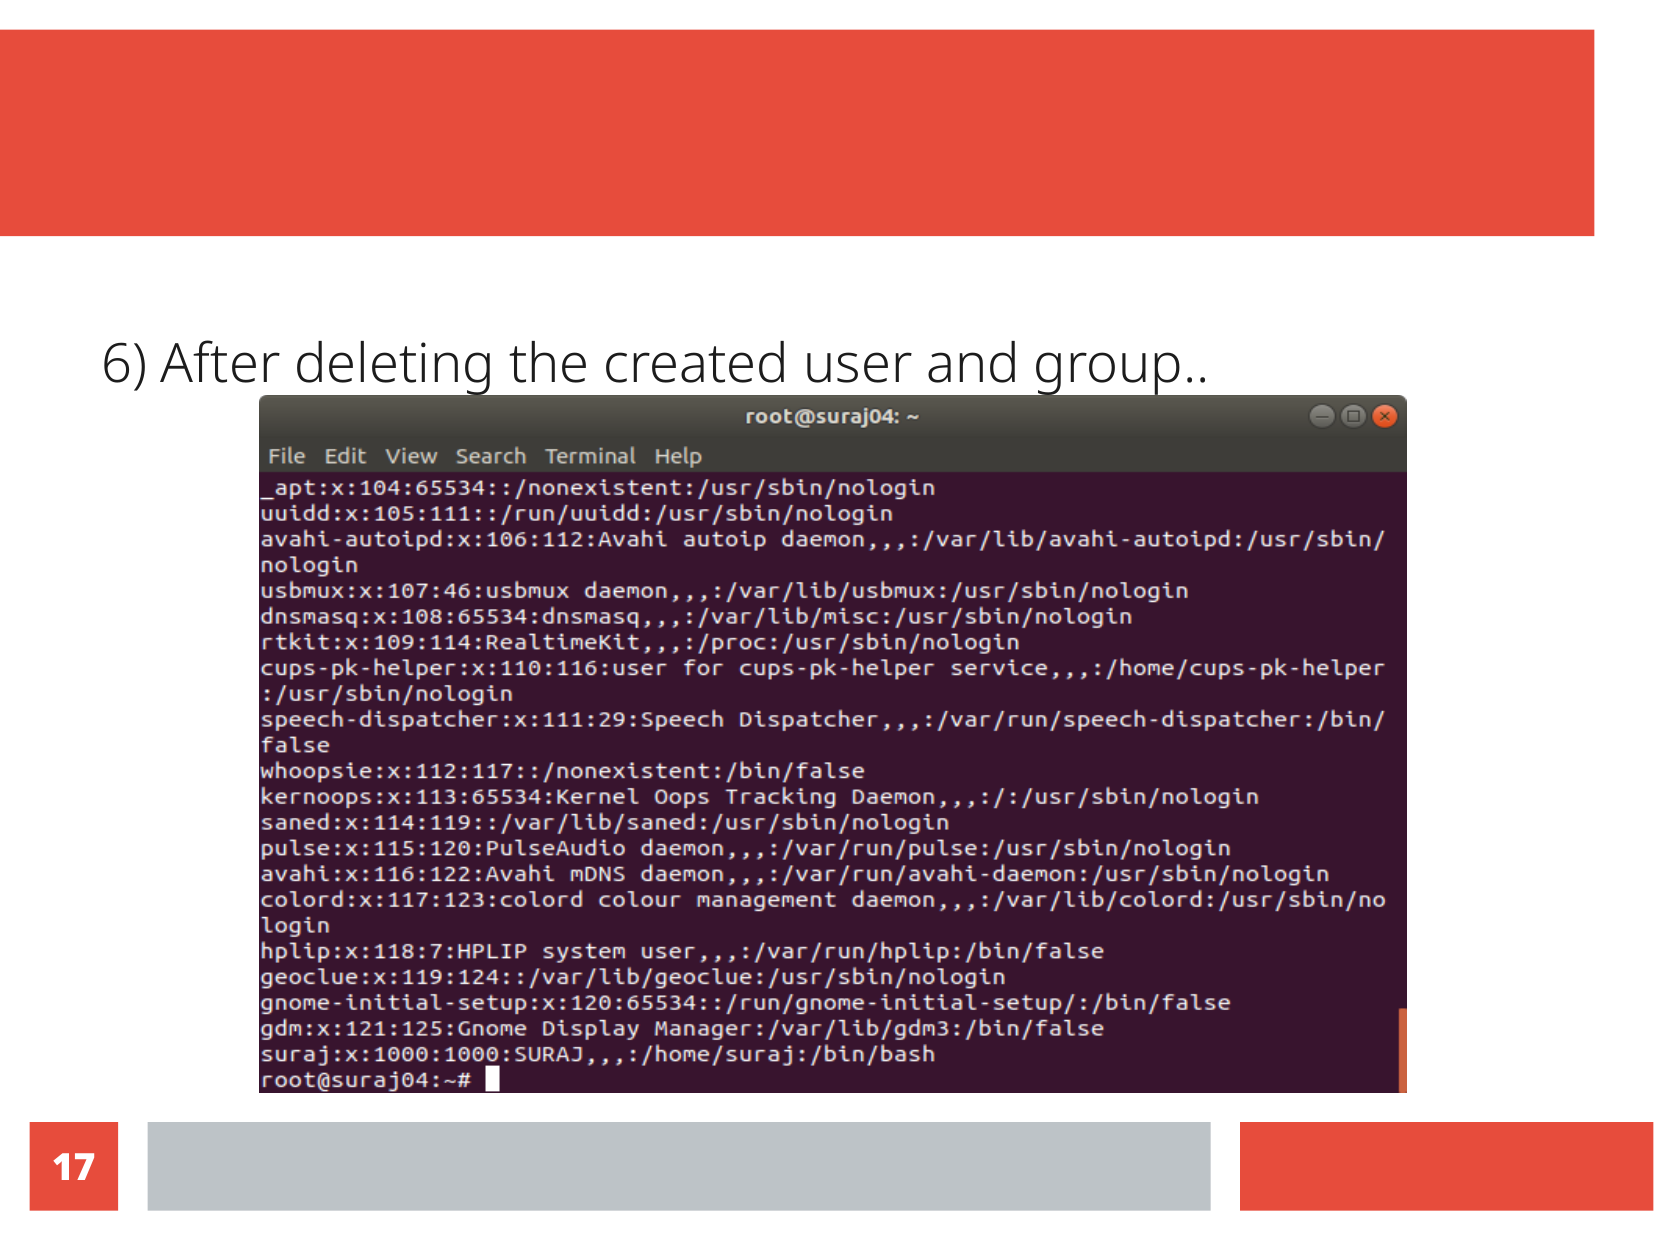

#
 6) After deleting the created user and group..
17